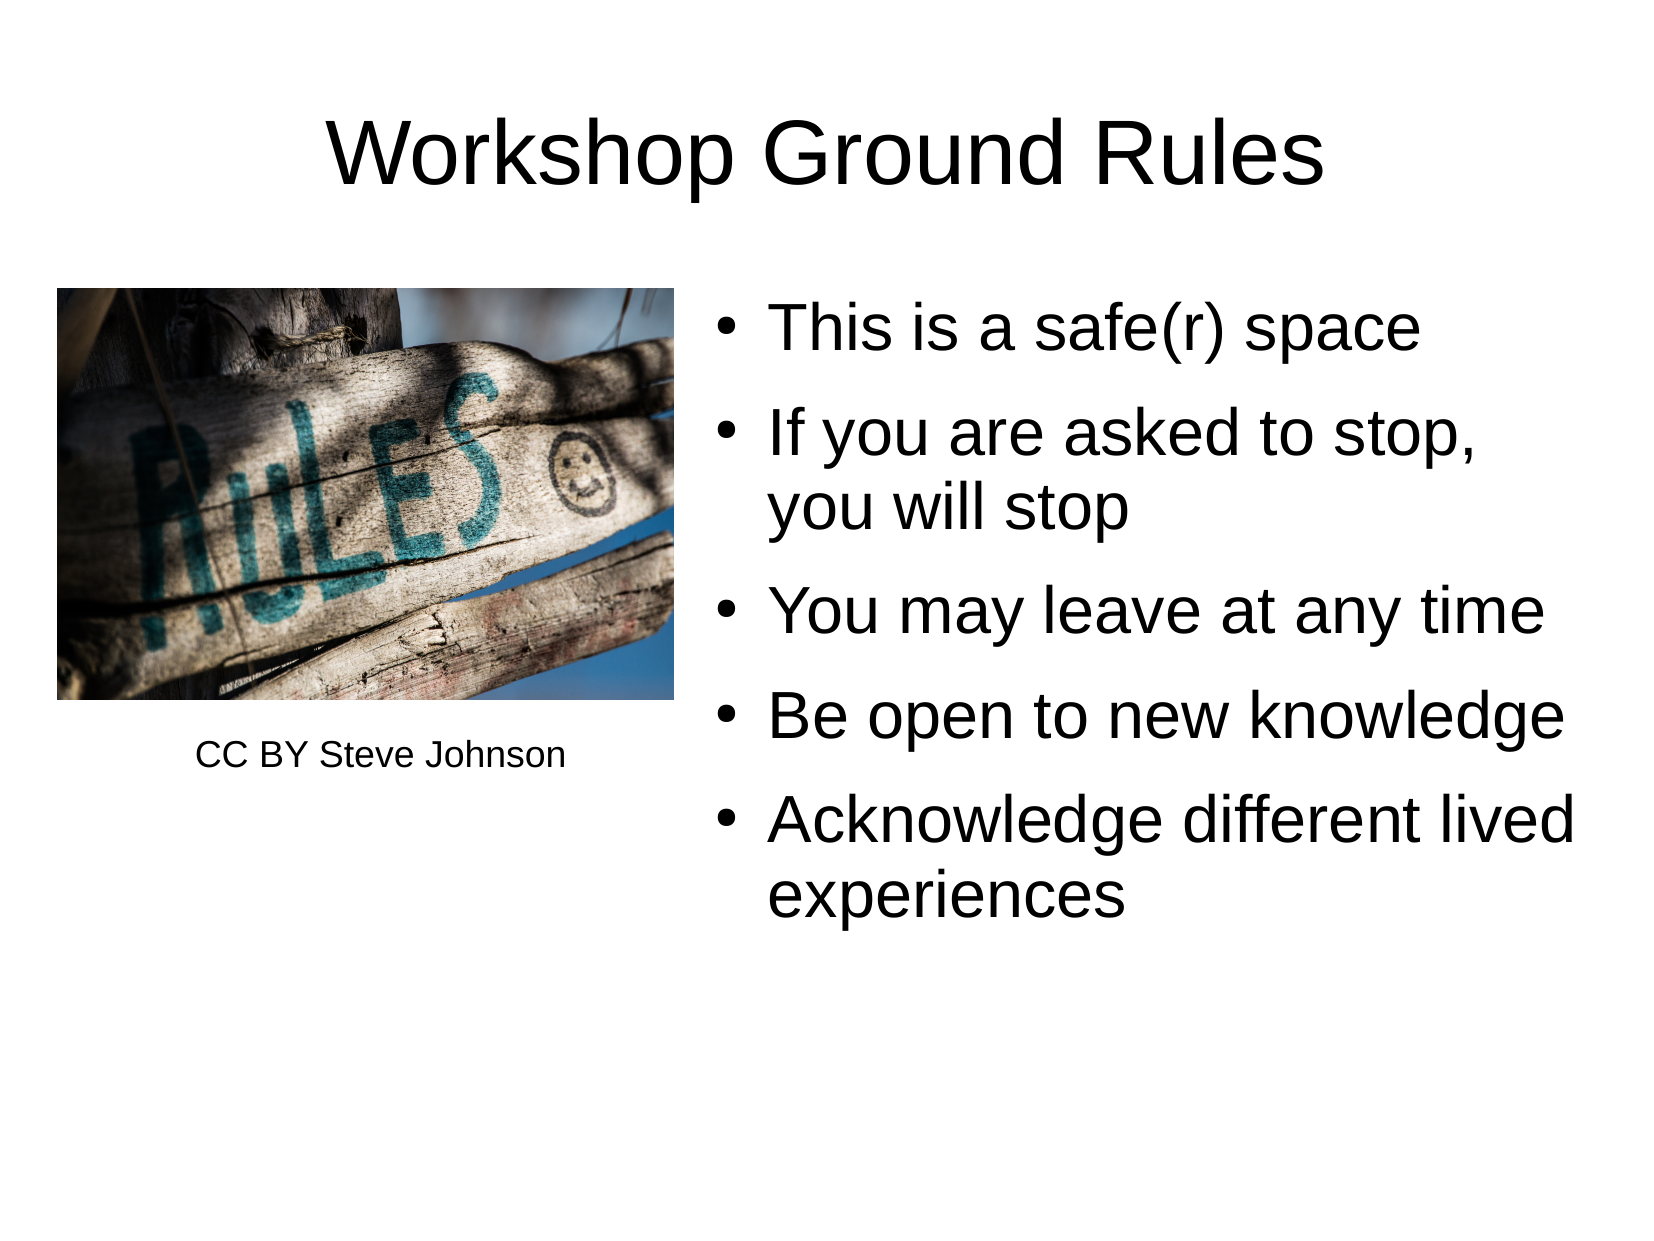

# Workshop Ground Rules
This is a safe(r) space
If you are asked to stop, you will stop
You may leave at any time
Be open to new knowledge
Acknowledge different lived experiences
CC BY Steve Johnson